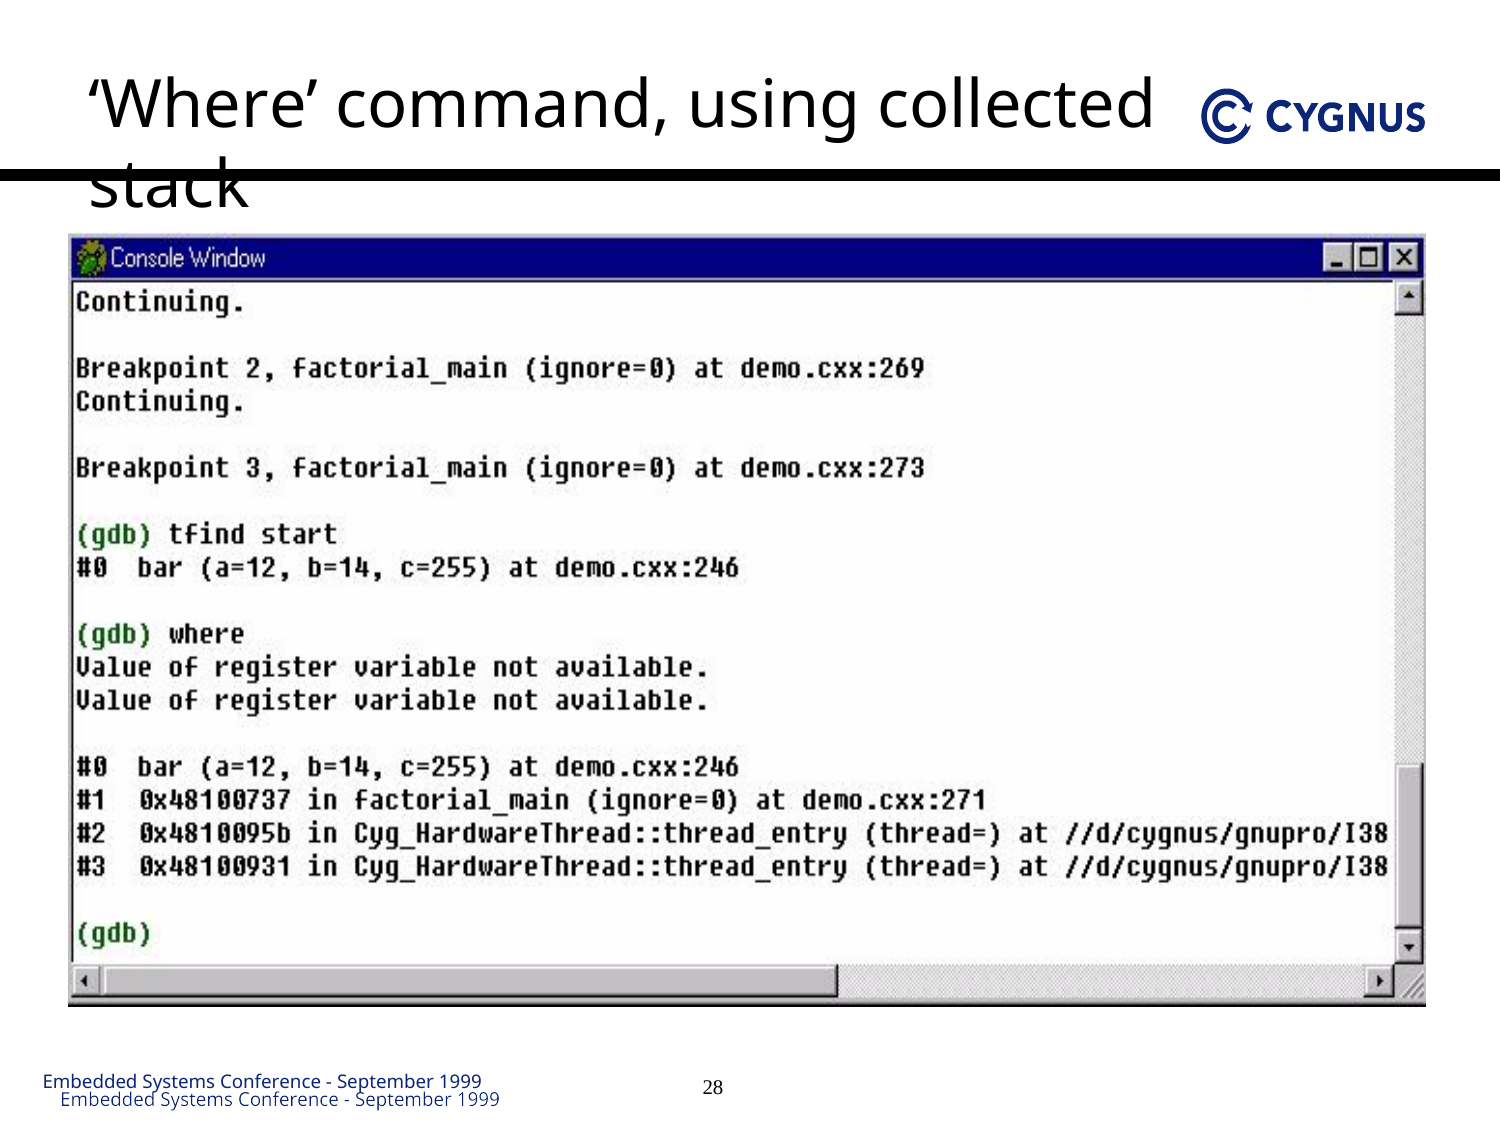

# ‘Where’ command, using collected stack
28